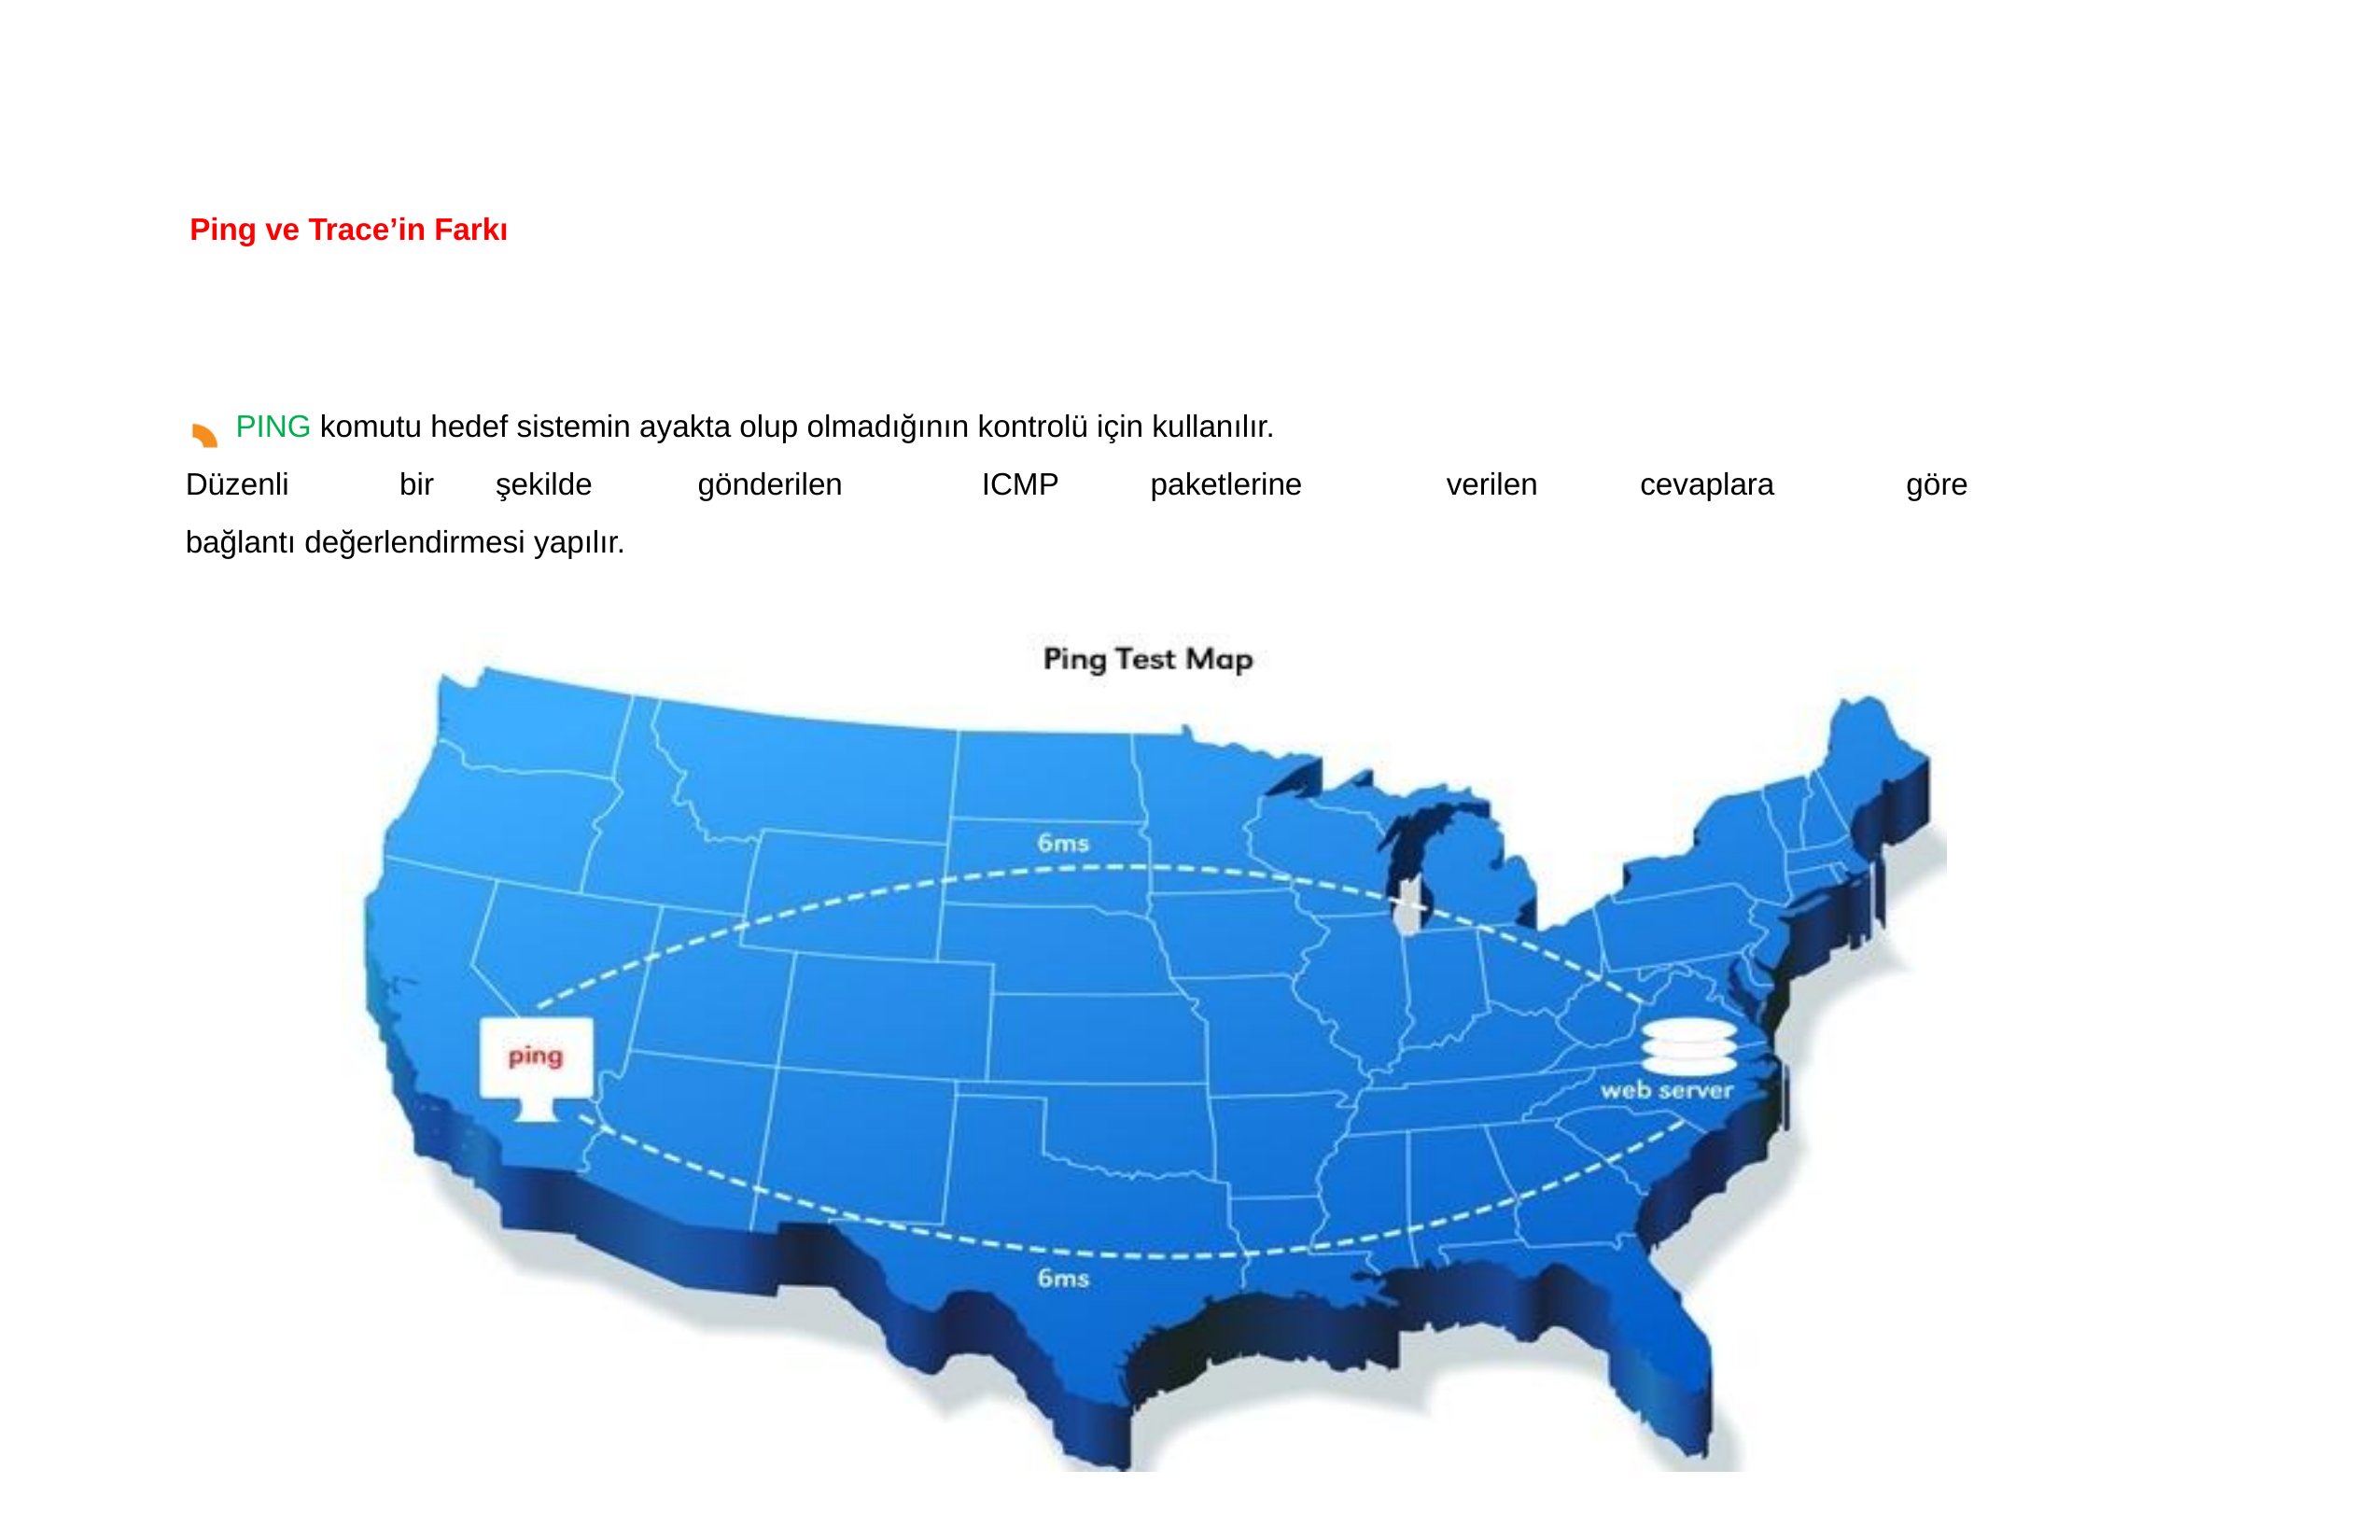

Ping ve Trace’in Farkı
 PING komutu hedef sistemin ayakta olup olmadığının kontrolü için kullanılır.
Düzenli
bir
şekilde
gönderilen
ICMP
paketlerine
verilen
cevaplara
göre
bağlantı değerlendirmesi yapılır.